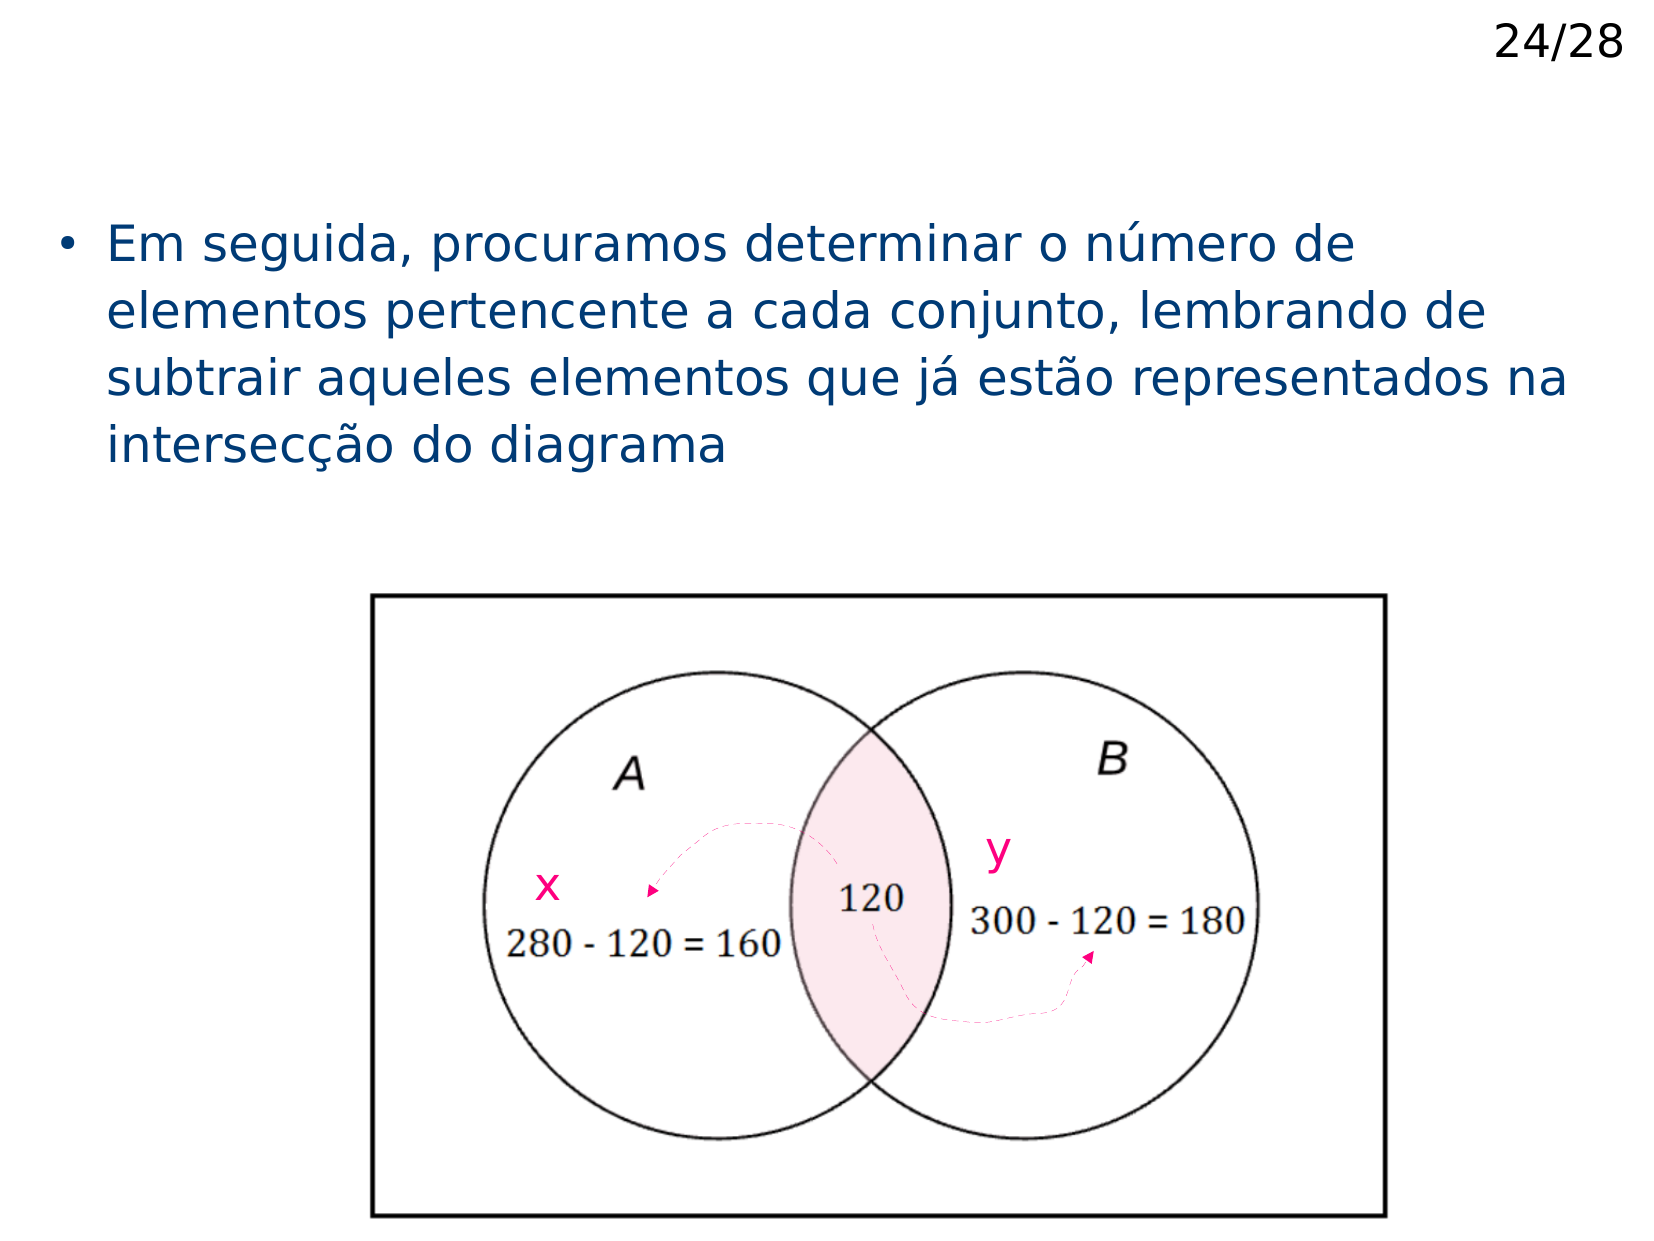

24
#
Em seguida, procuramos determinar o número de elementos pertencente a cada conjunto, lembrando de subtrair aqueles elementos que já estão representados na intersecção do diagrama
y
x